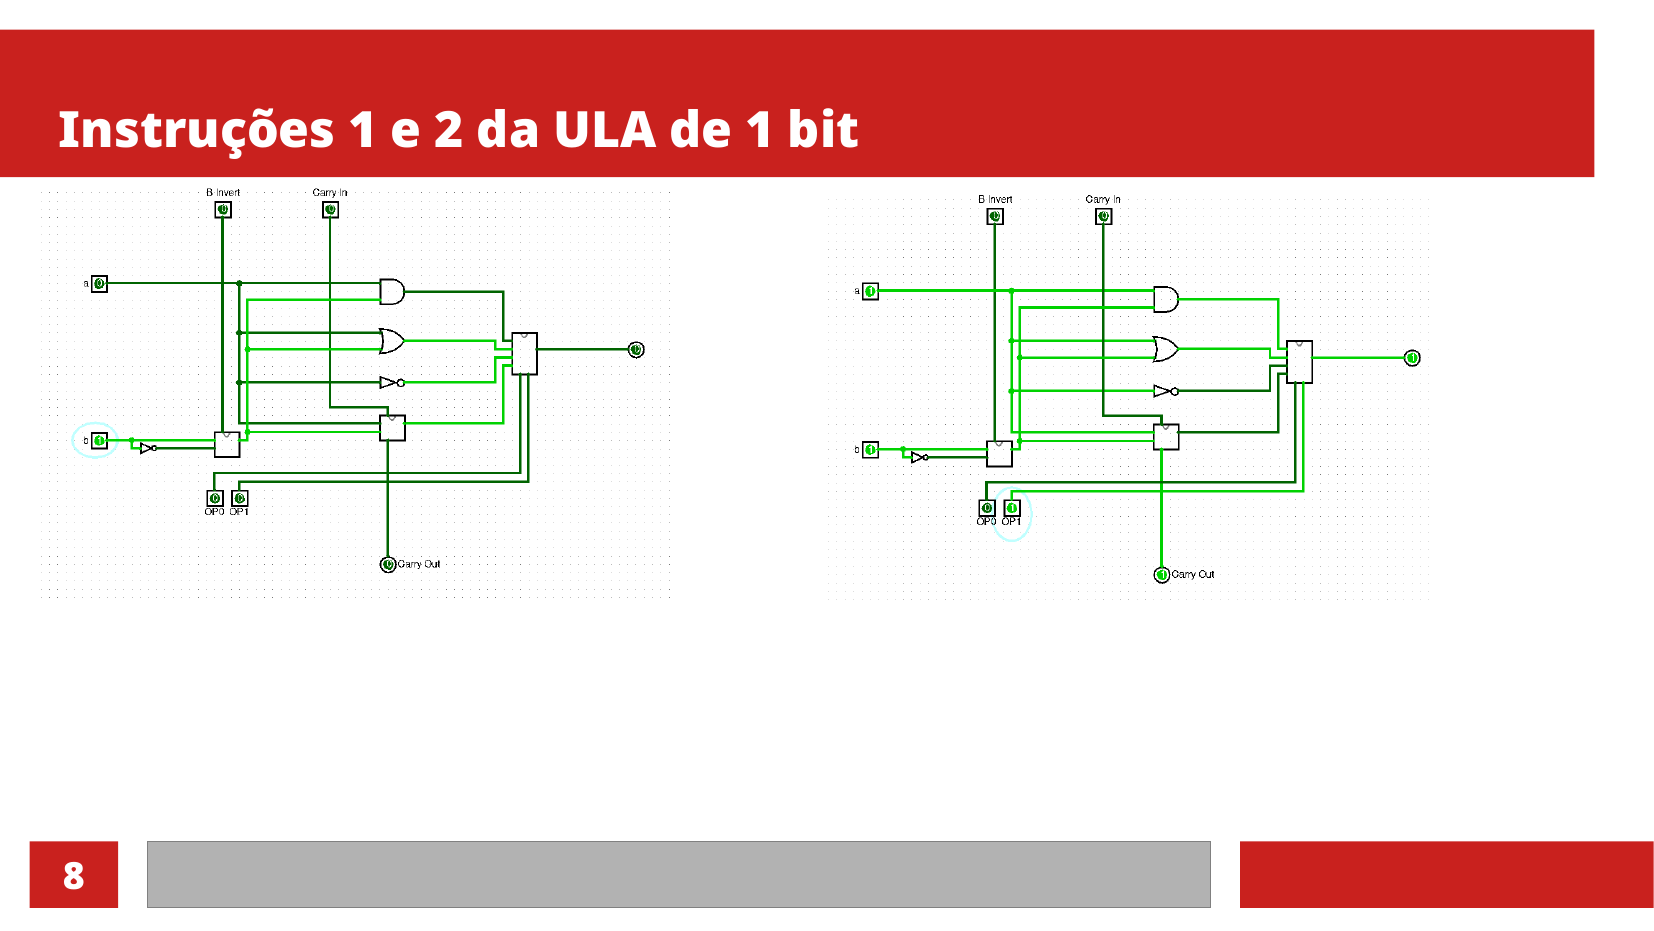

# Instruções 1 e 2 da ULA de 1 bit
8